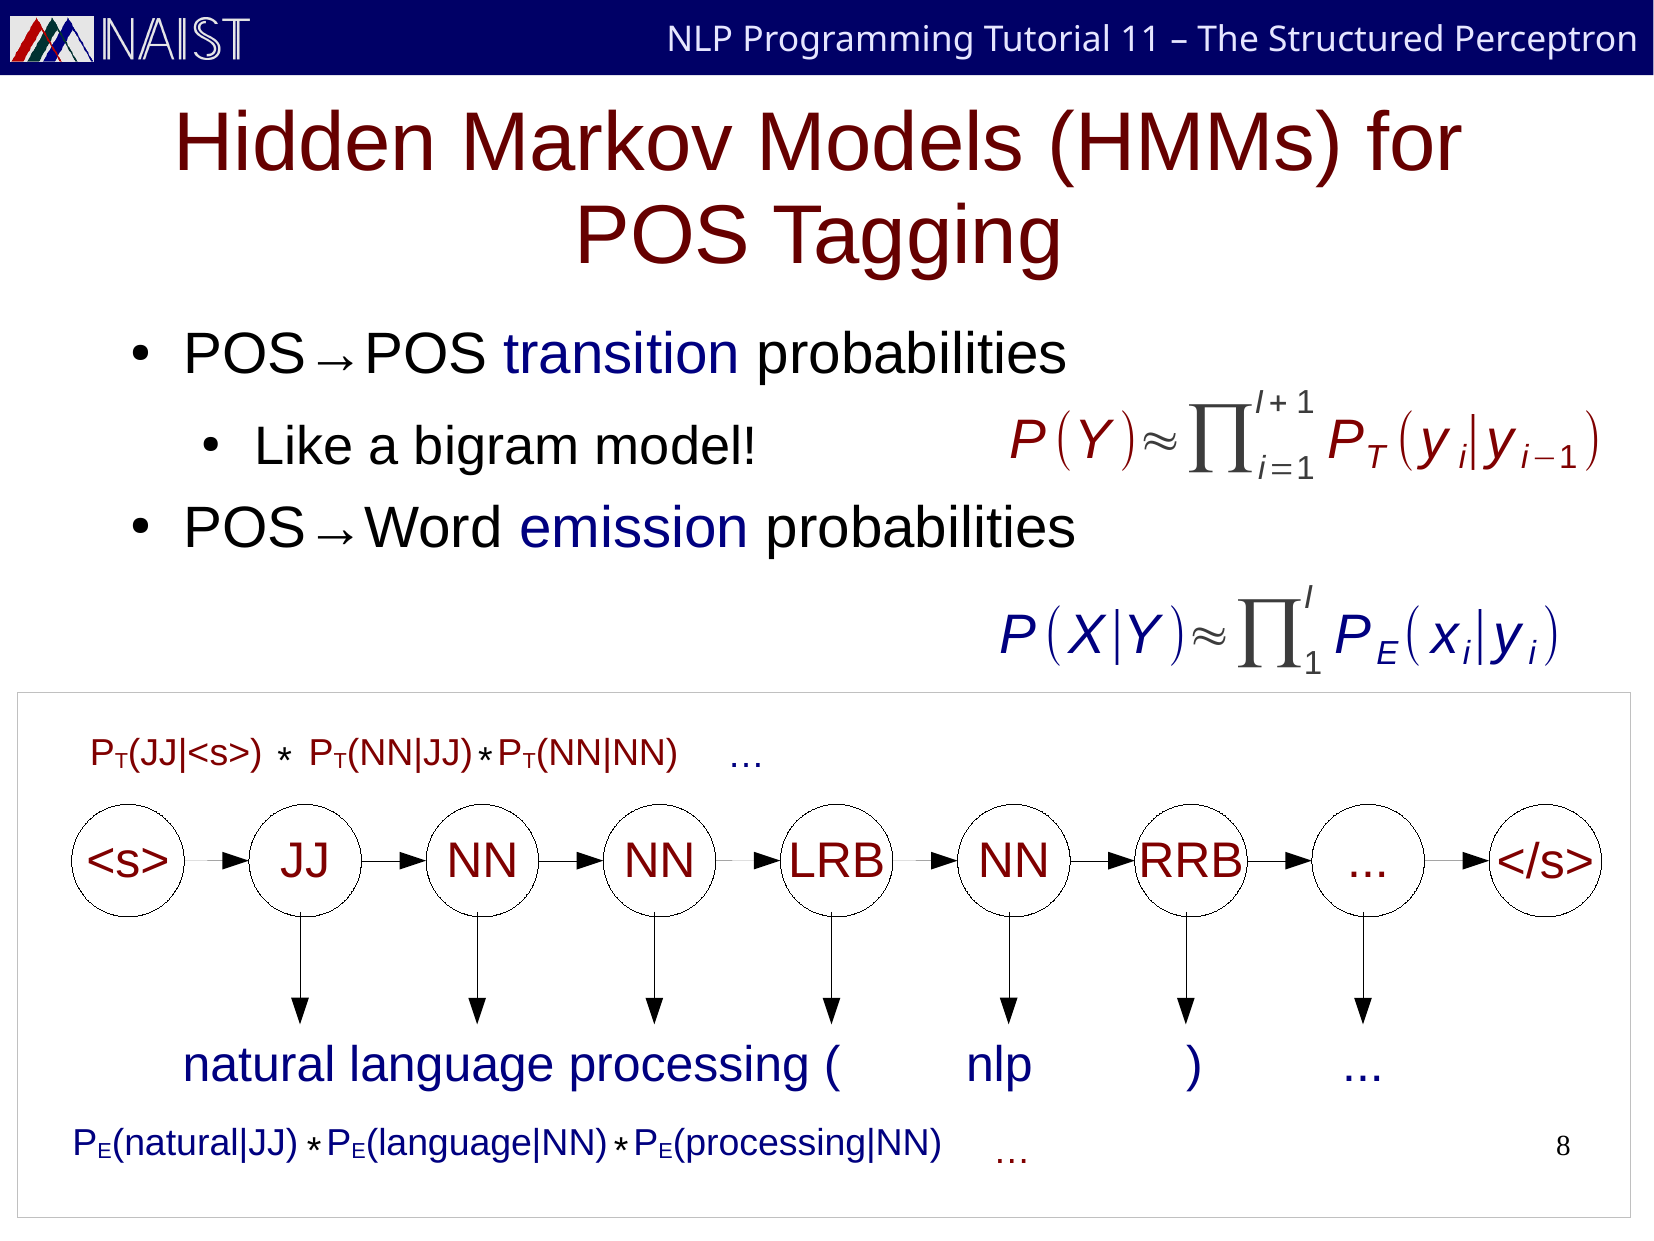

# Hidden Markov Models (HMMs) for POS Tagging
POS→POS transition probabilities
Like a bigram model!
POS→Word emission probabilities
PT(JJ|<s>)
PT(NN|JJ)
PT(NN|NN)
…
*
*
<s>
LRB
JJ
NN
NN
NN
RRB
...
</s>
natural language processing ( nlp ) ...
PE(natural|JJ)
PE(language|NN)
PE(processing|NN)
*
*
…
8